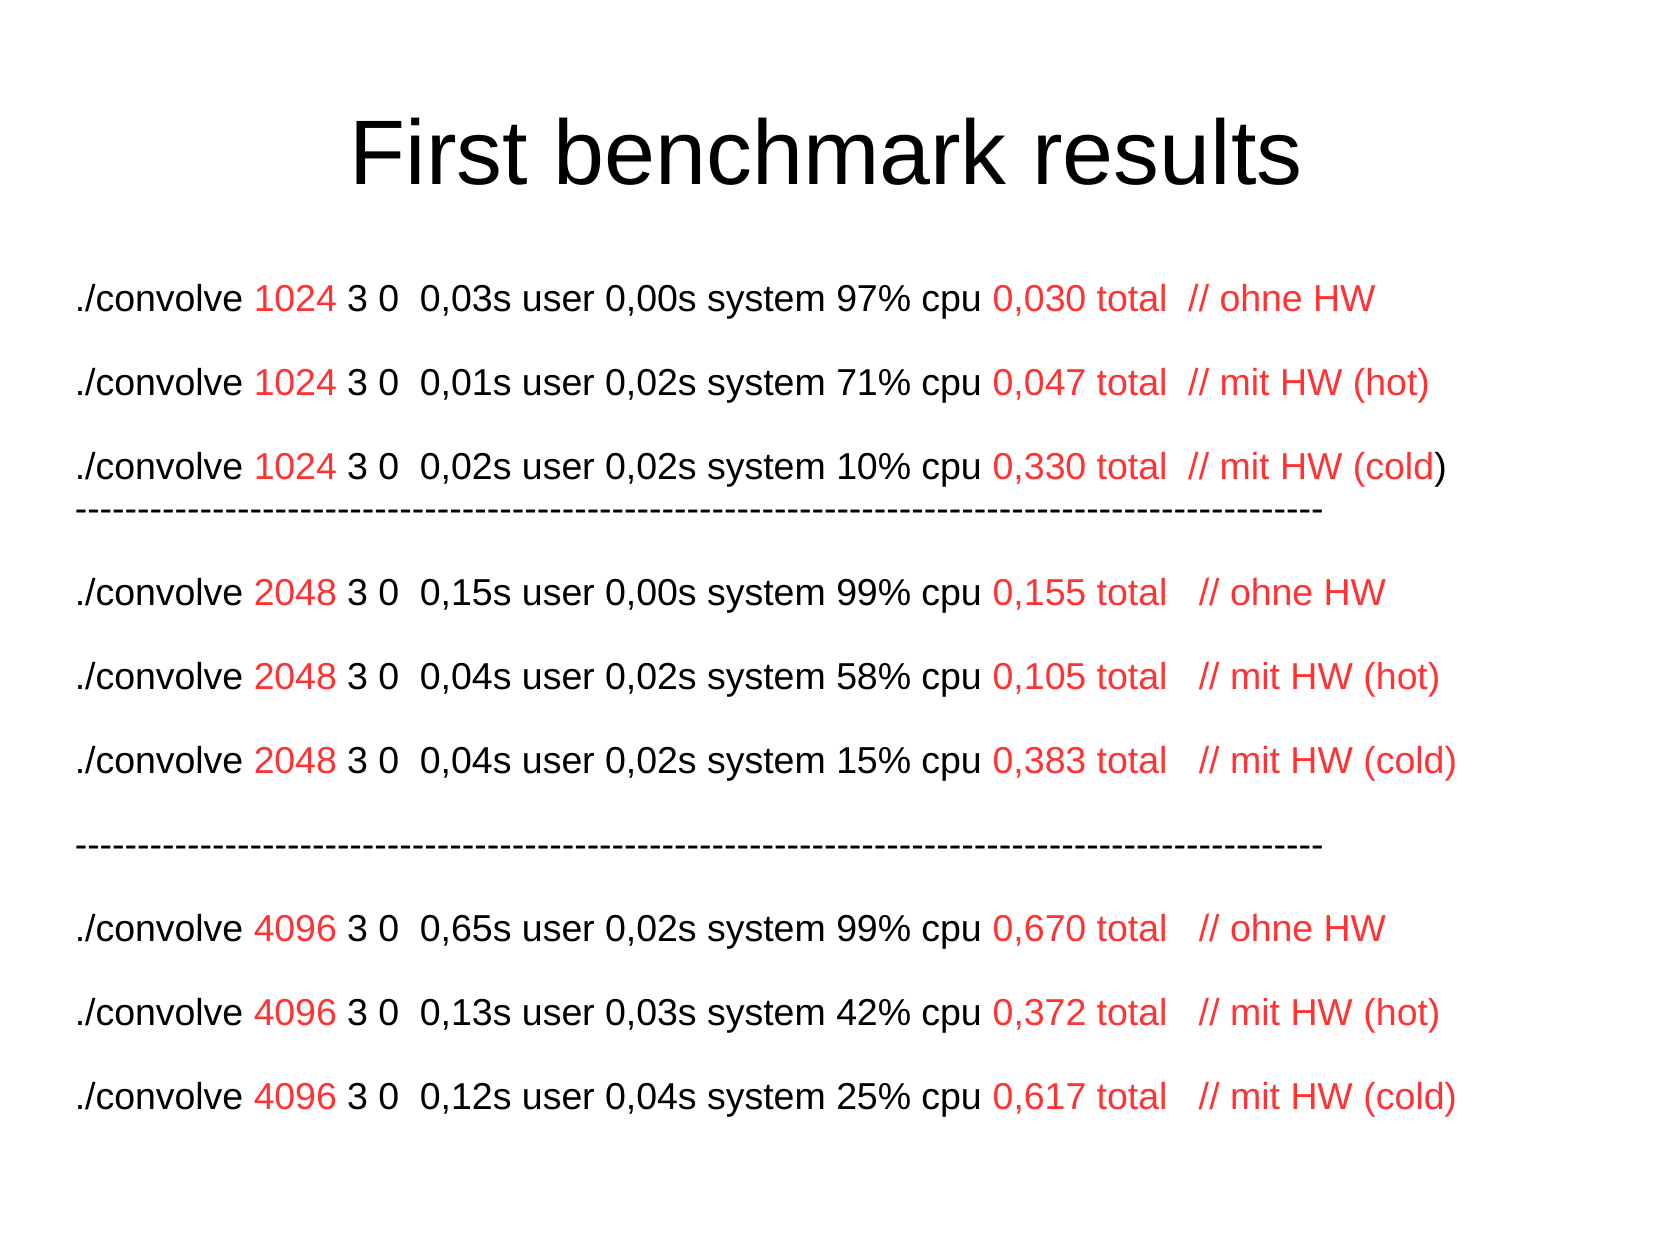

# First benchmark results
./convolve 1024 3 0 0,03s user 0,00s system 97% cpu 0,030 total // ohne HW
./convolve 1024 3 0 0,01s user 0,02s system 71% cpu 0,047 total // mit HW (hot)
./convolve 1024 3 0 0,02s user 0,02s system 10% cpu 0,330 total // mit HW (cold)
----------------------------------------------------------------------------------------------------
./convolve 2048 3 0 0,15s user 0,00s system 99% cpu 0,155 total // ohne HW
./convolve 2048 3 0 0,04s user 0,02s system 58% cpu 0,105 total // mit HW (hot)
./convolve 2048 3 0 0,04s user 0,02s system 15% cpu 0,383 total // mit HW (cold)
----------------------------------------------------------------------------------------------------
./convolve 4096 3 0 0,65s user 0,02s system 99% cpu 0,670 total // ohne HW
./convolve 4096 3 0 0,13s user 0,03s system 42% cpu 0,372 total // mit HW (hot)
./convolve 4096 3 0 0,12s user 0,04s system 25% cpu 0,617 total // mit HW (cold)